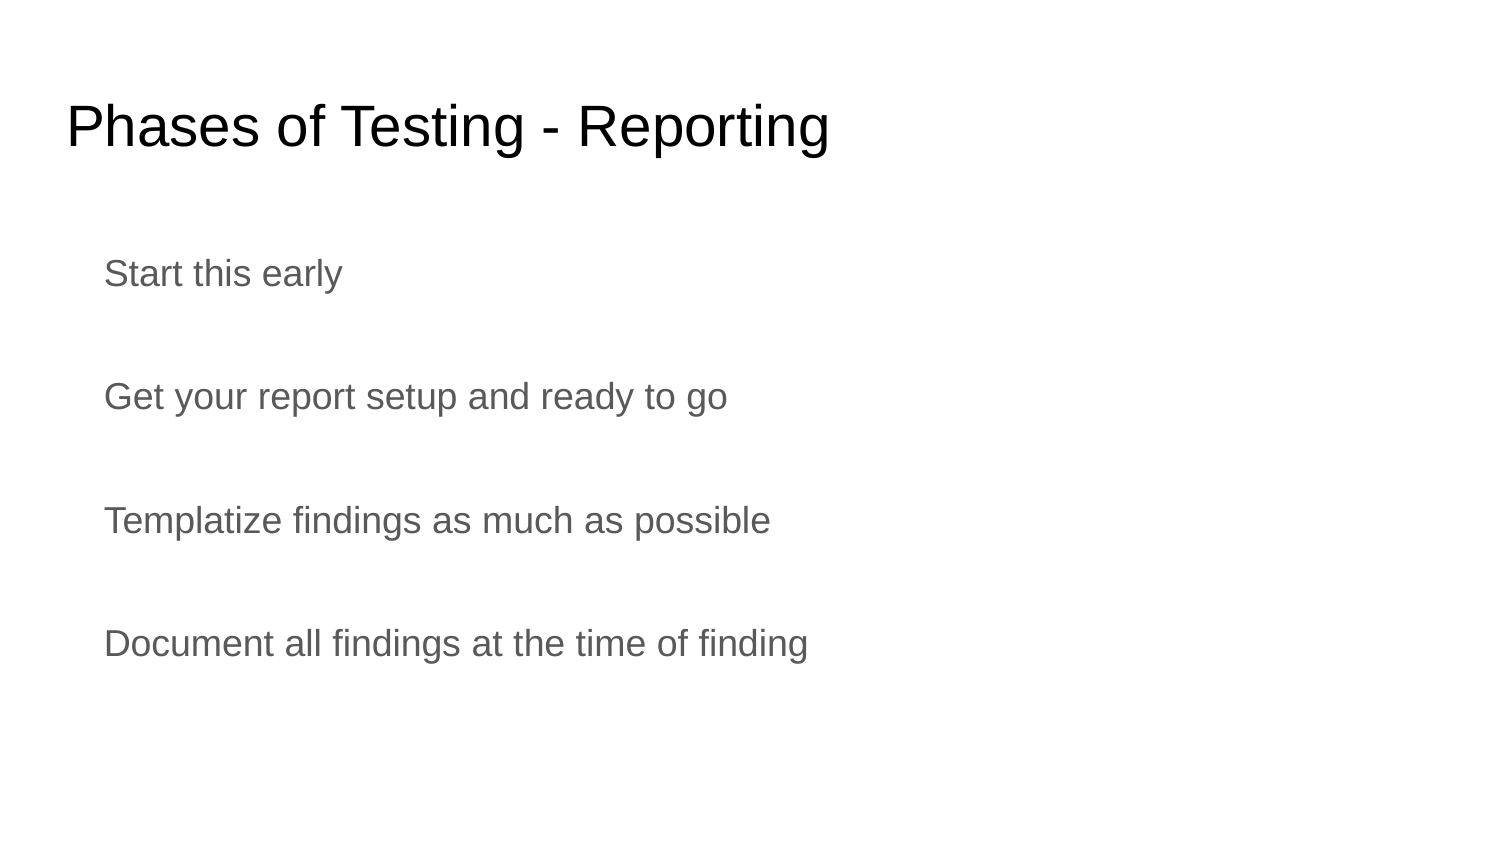

# Phases of Testing - Reporting
Start this early
Get your report setup and ready to go
Templatize findings as much as possible
Document all findings at the time of finding